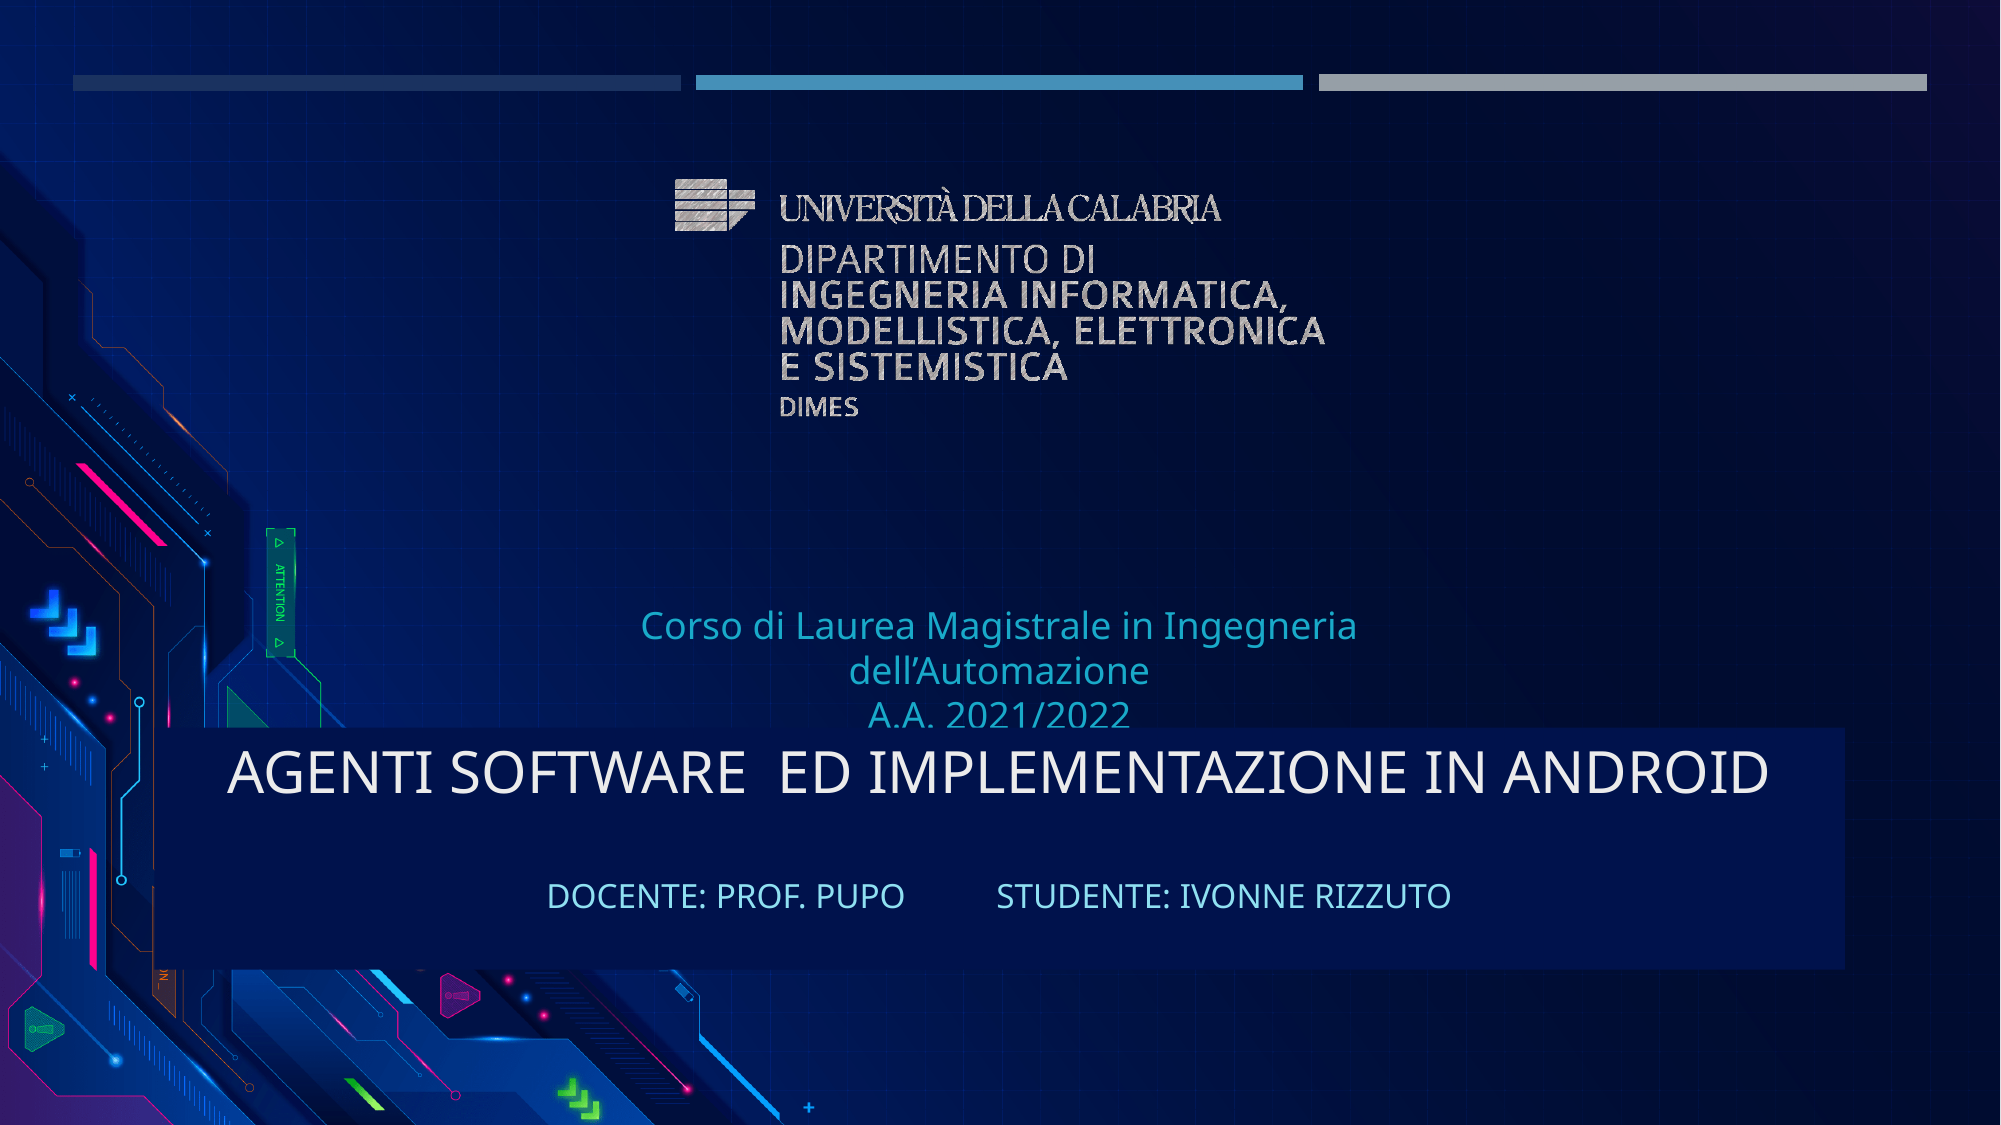

Corso di Laurea Magistrale in Ingegneria dell’Automazione
A.A. 2021/2022
Agenti software ed implementazione in android
Docente: prof. Pupo		studente: ivonne rizzuto